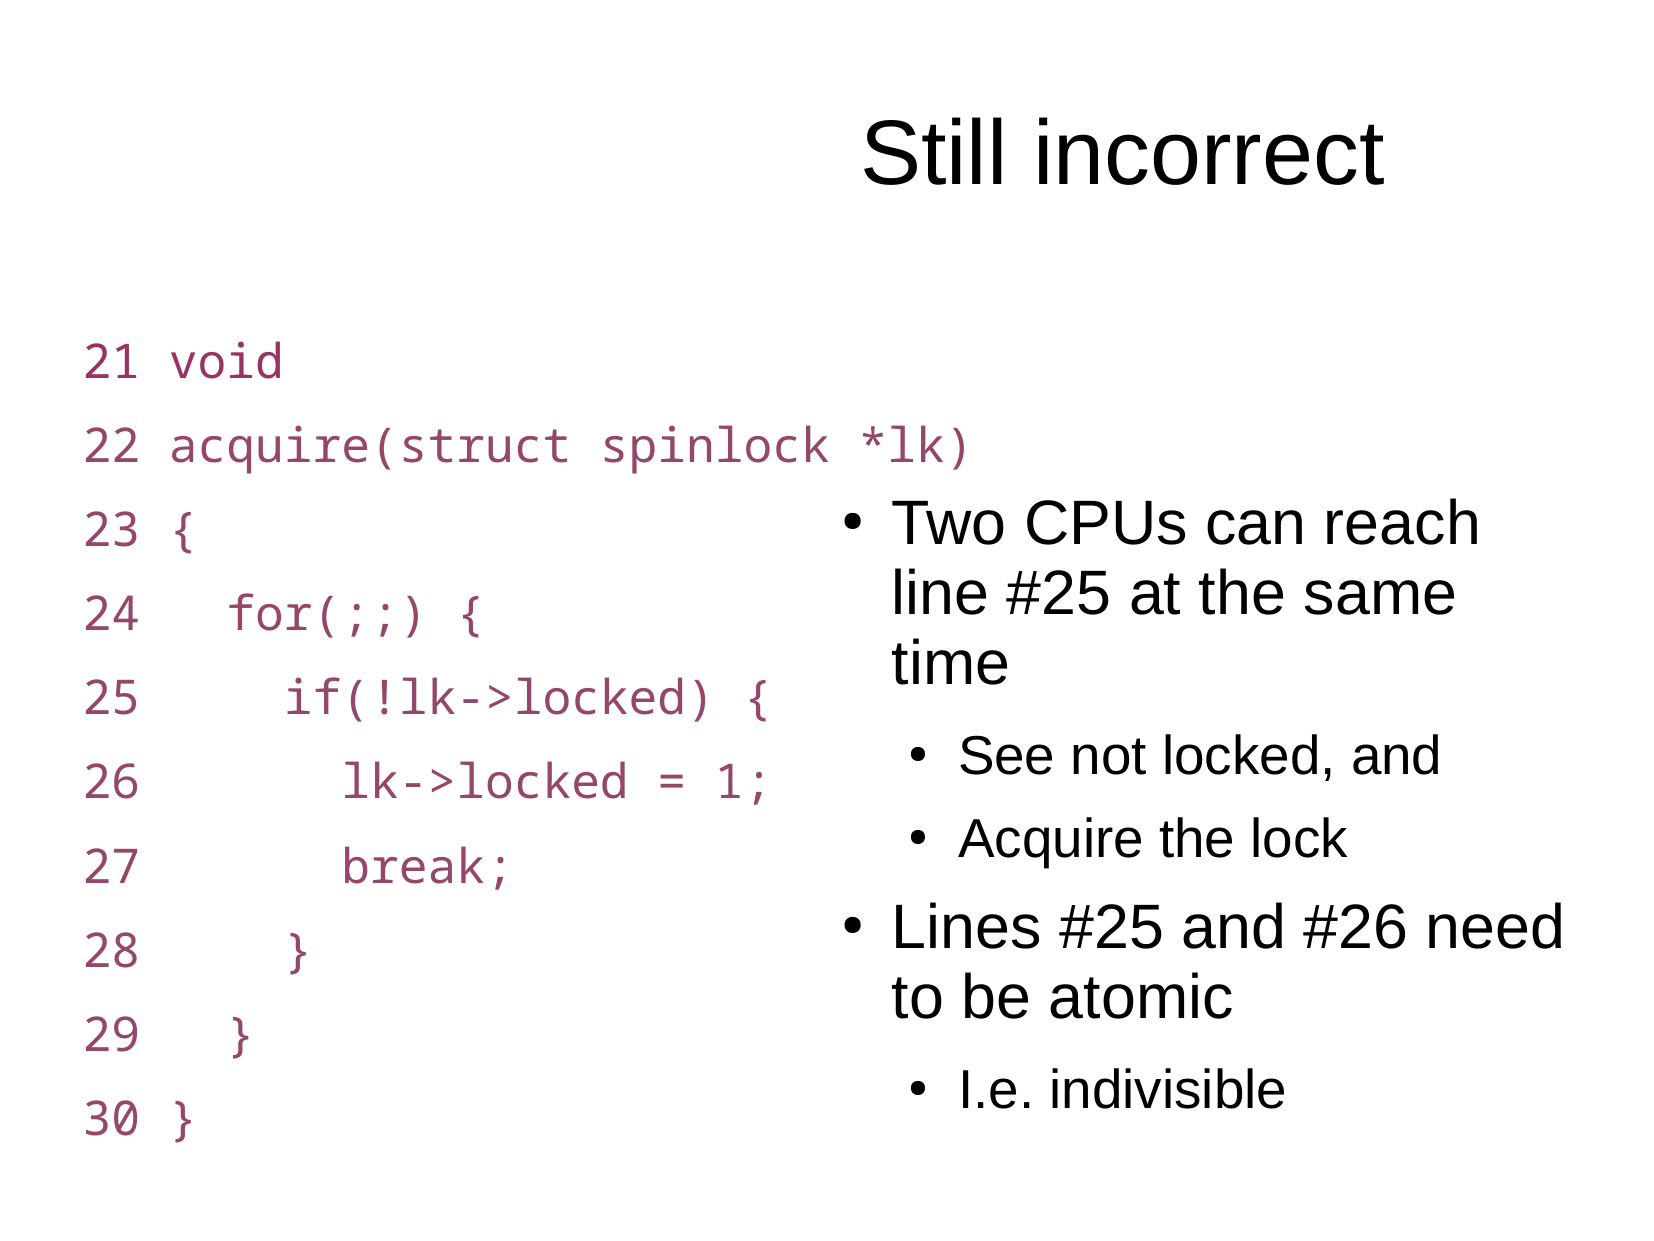

Still incorrect
# 21 void
22 acquire(struct spinlock *lk)
23 {
24 for(;;) {
25 if(!lk->locked) {
26 lk->locked = 1;
27 break;
28 }
29 }
30 }
Two CPUs can reach line #25 at the same time
See not locked, and
Acquire the lock
Lines #25 and #26 need to be atomic
I.e. indivisible